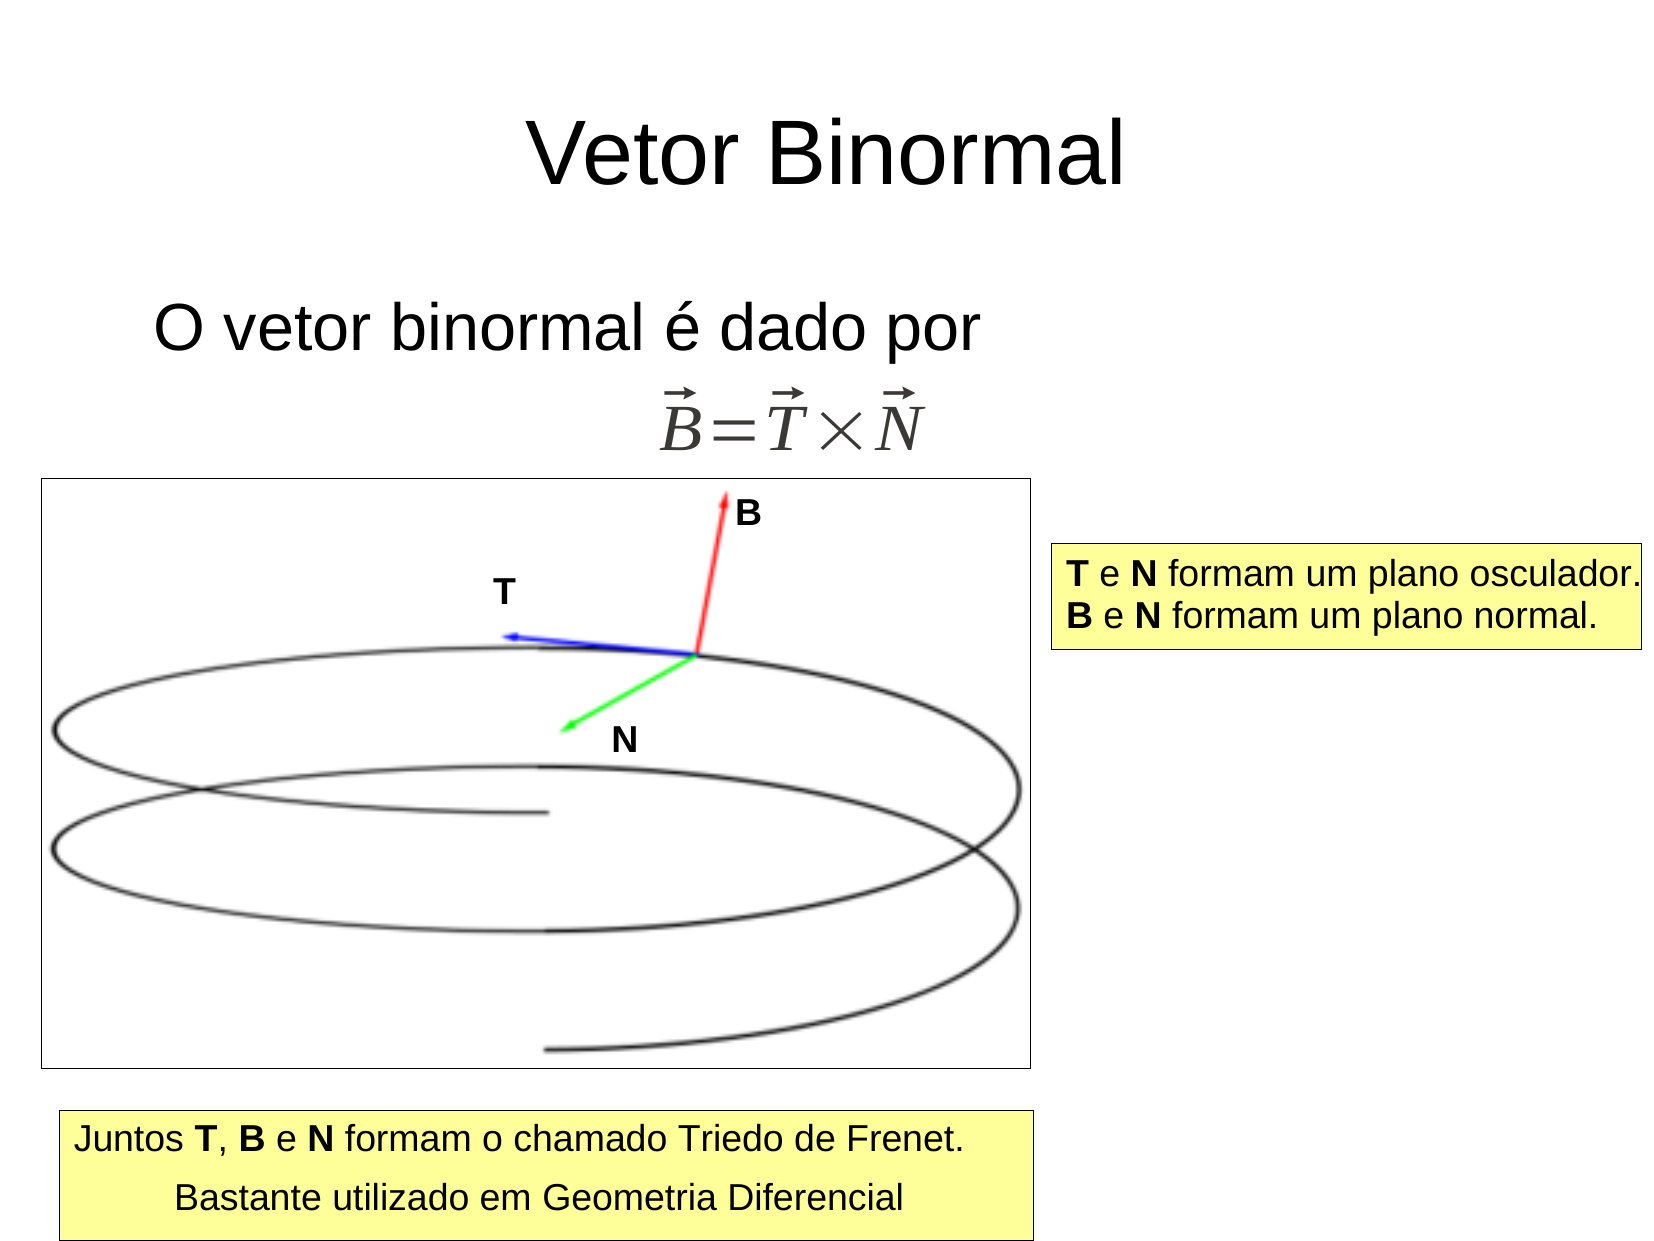

# Vetor Binormal
O vetor binormal é dado por
B
T
N
T e N formam um plano osculador.
B e N formam um plano normal.
Juntos T, B e N formam o chamado Triedo de Frenet.
Bastante utilizado em Geometria Diferencial